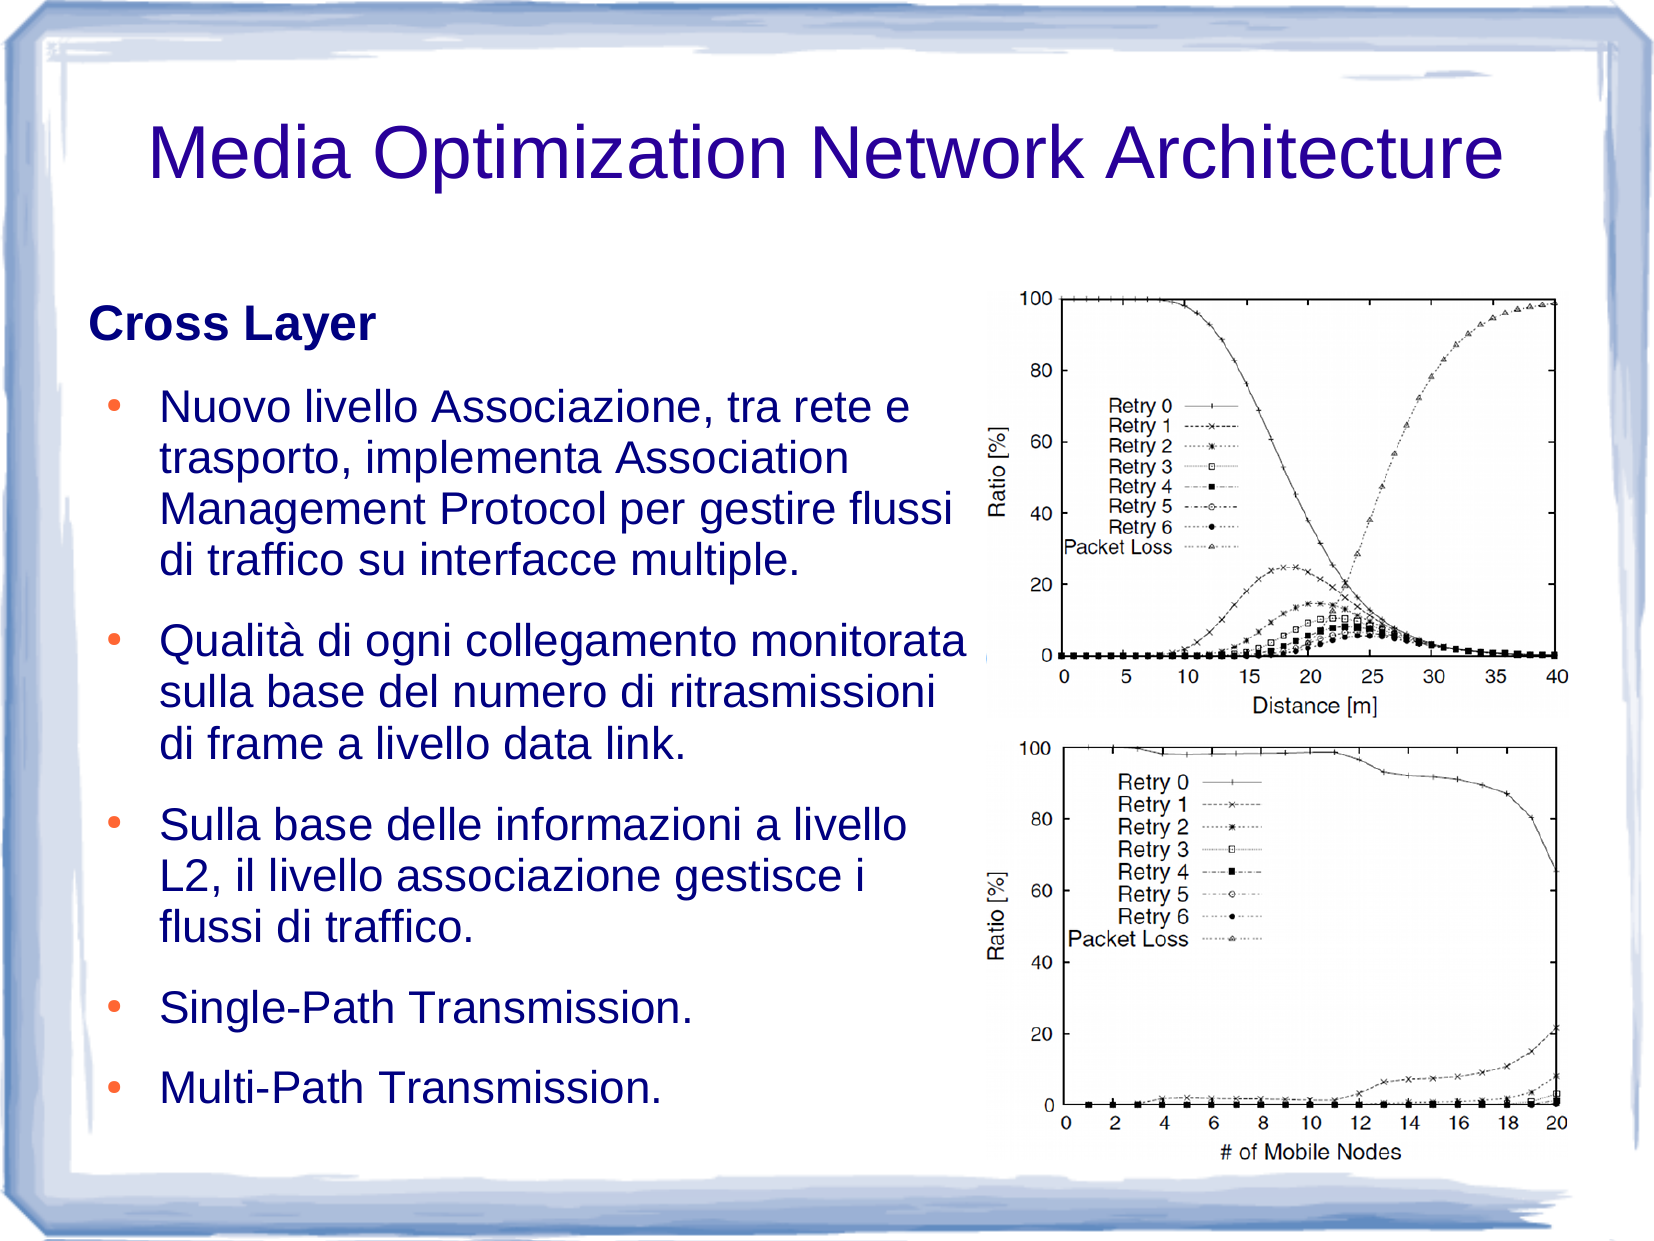

# Media Optimization Network Architecture
Cross Layer
Nuovo livello Associazione, tra rete e trasporto, implementa Association Management Protocol per gestire flussi di traffico su interfacce multiple.
Qualità di ogni collegamento monitorata sulla base del numero di ritrasmissioni di frame a livello data link.
Sulla base delle informazioni a livello L2, il livello associazione gestisce i flussi di traffico.
Single-Path Transmission.
Multi-Path Transmission.